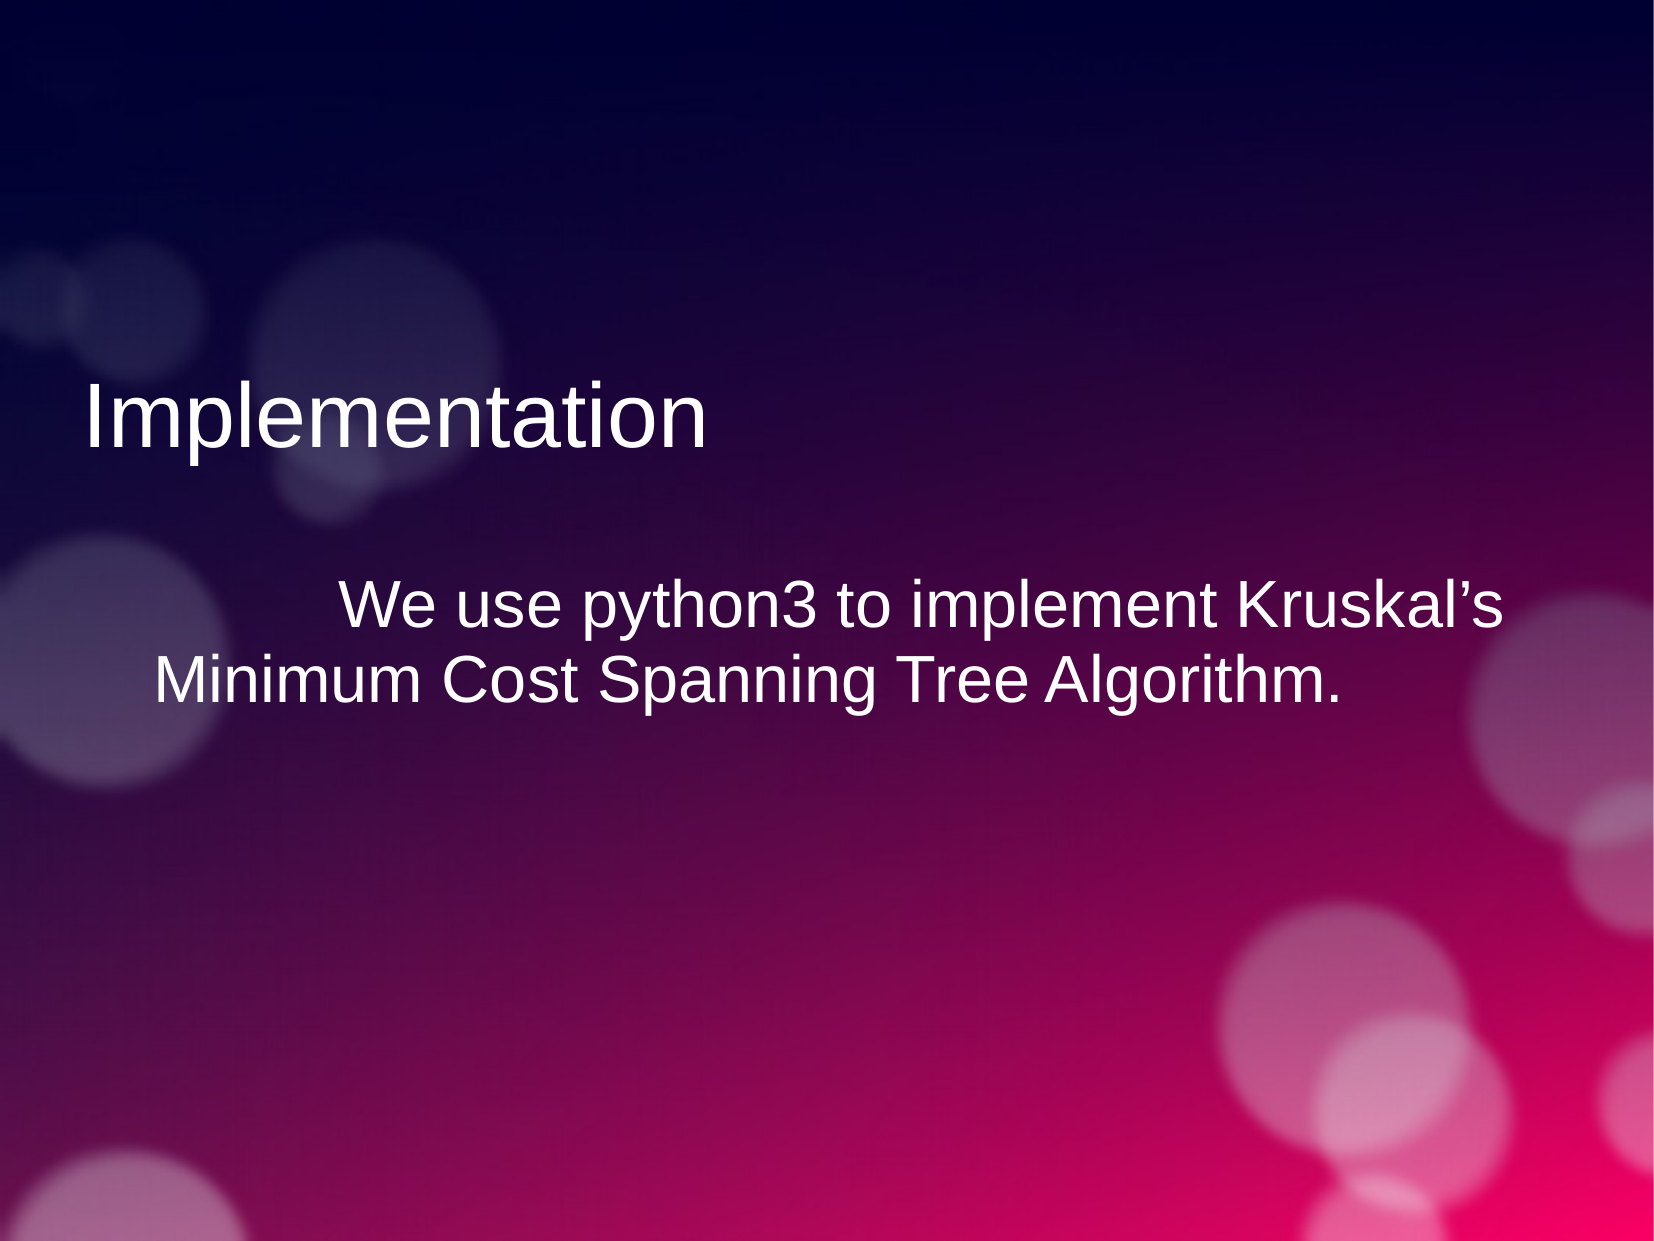

# Implementation
 We use python3 to implement Kruskal’s Minimum Cost Spanning Tree Algorithm.